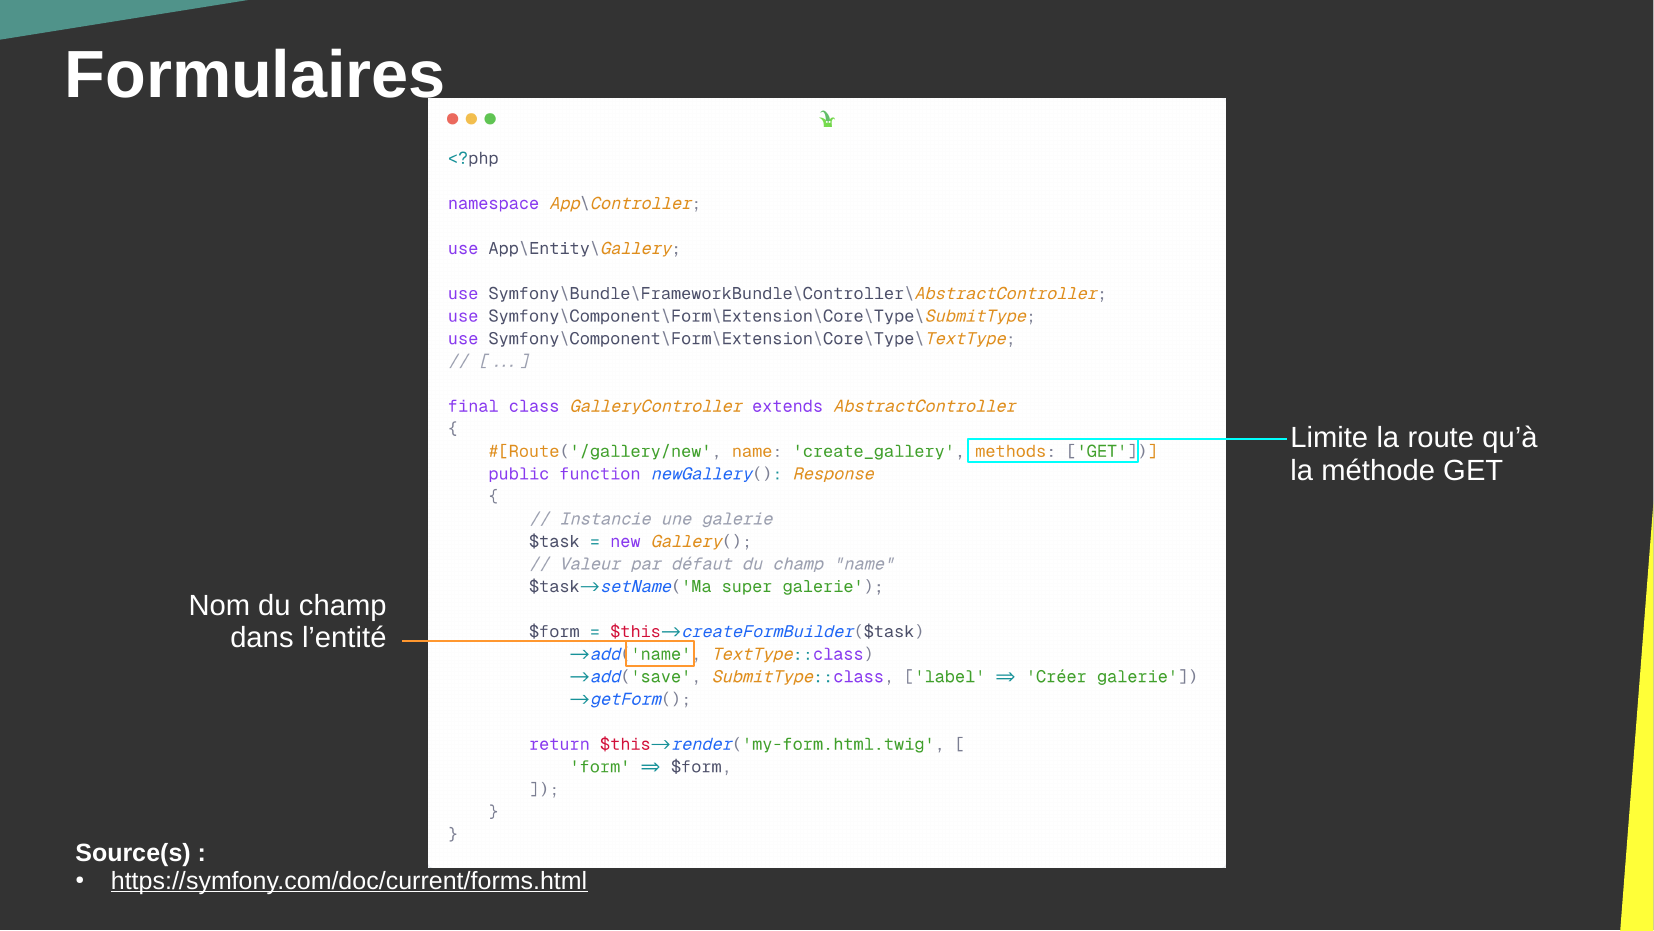

# Formulaires
Limite la route qu’à la méthode GET
Nom du champ dans l’entité
Source(s) :
https://symfony.com/doc/current/forms.html